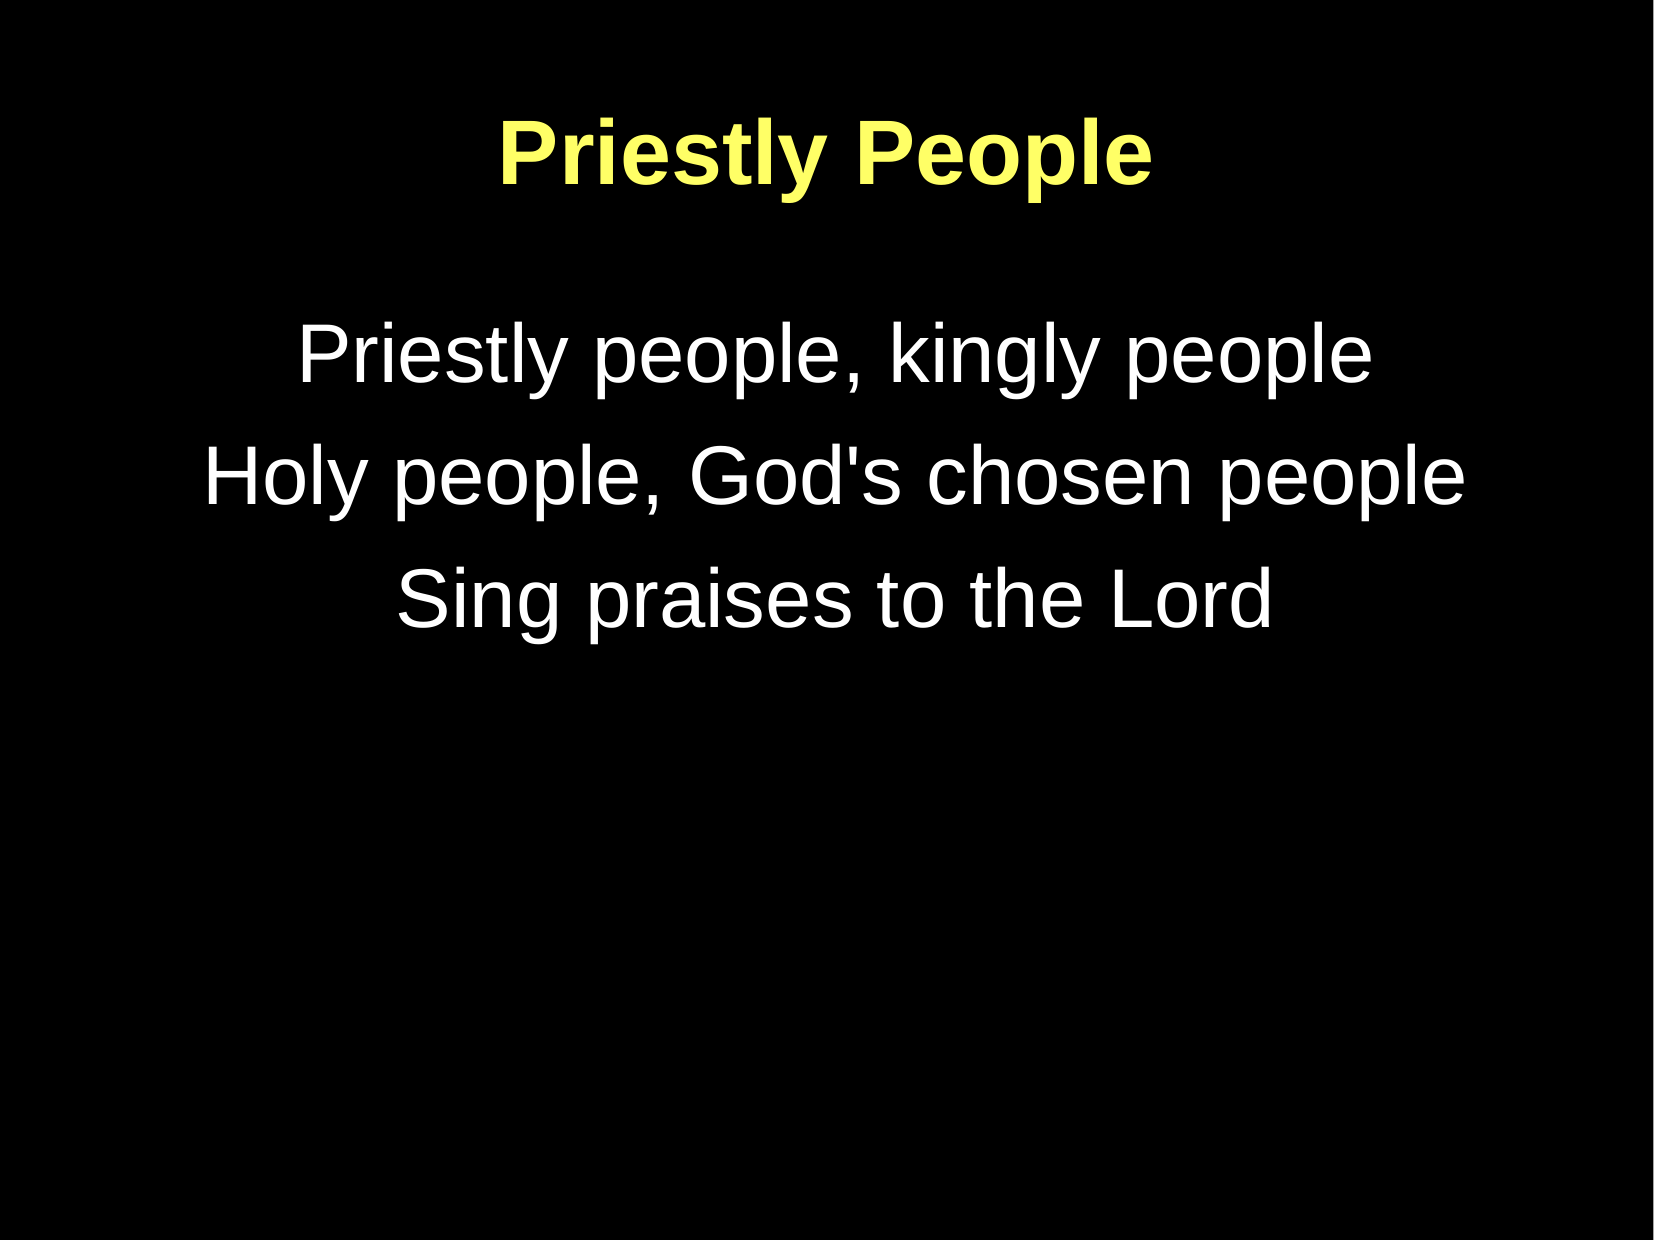

# Priestly People
Priestly people, kingly people
Holy people, God's chosen people
Sing praises to the Lord